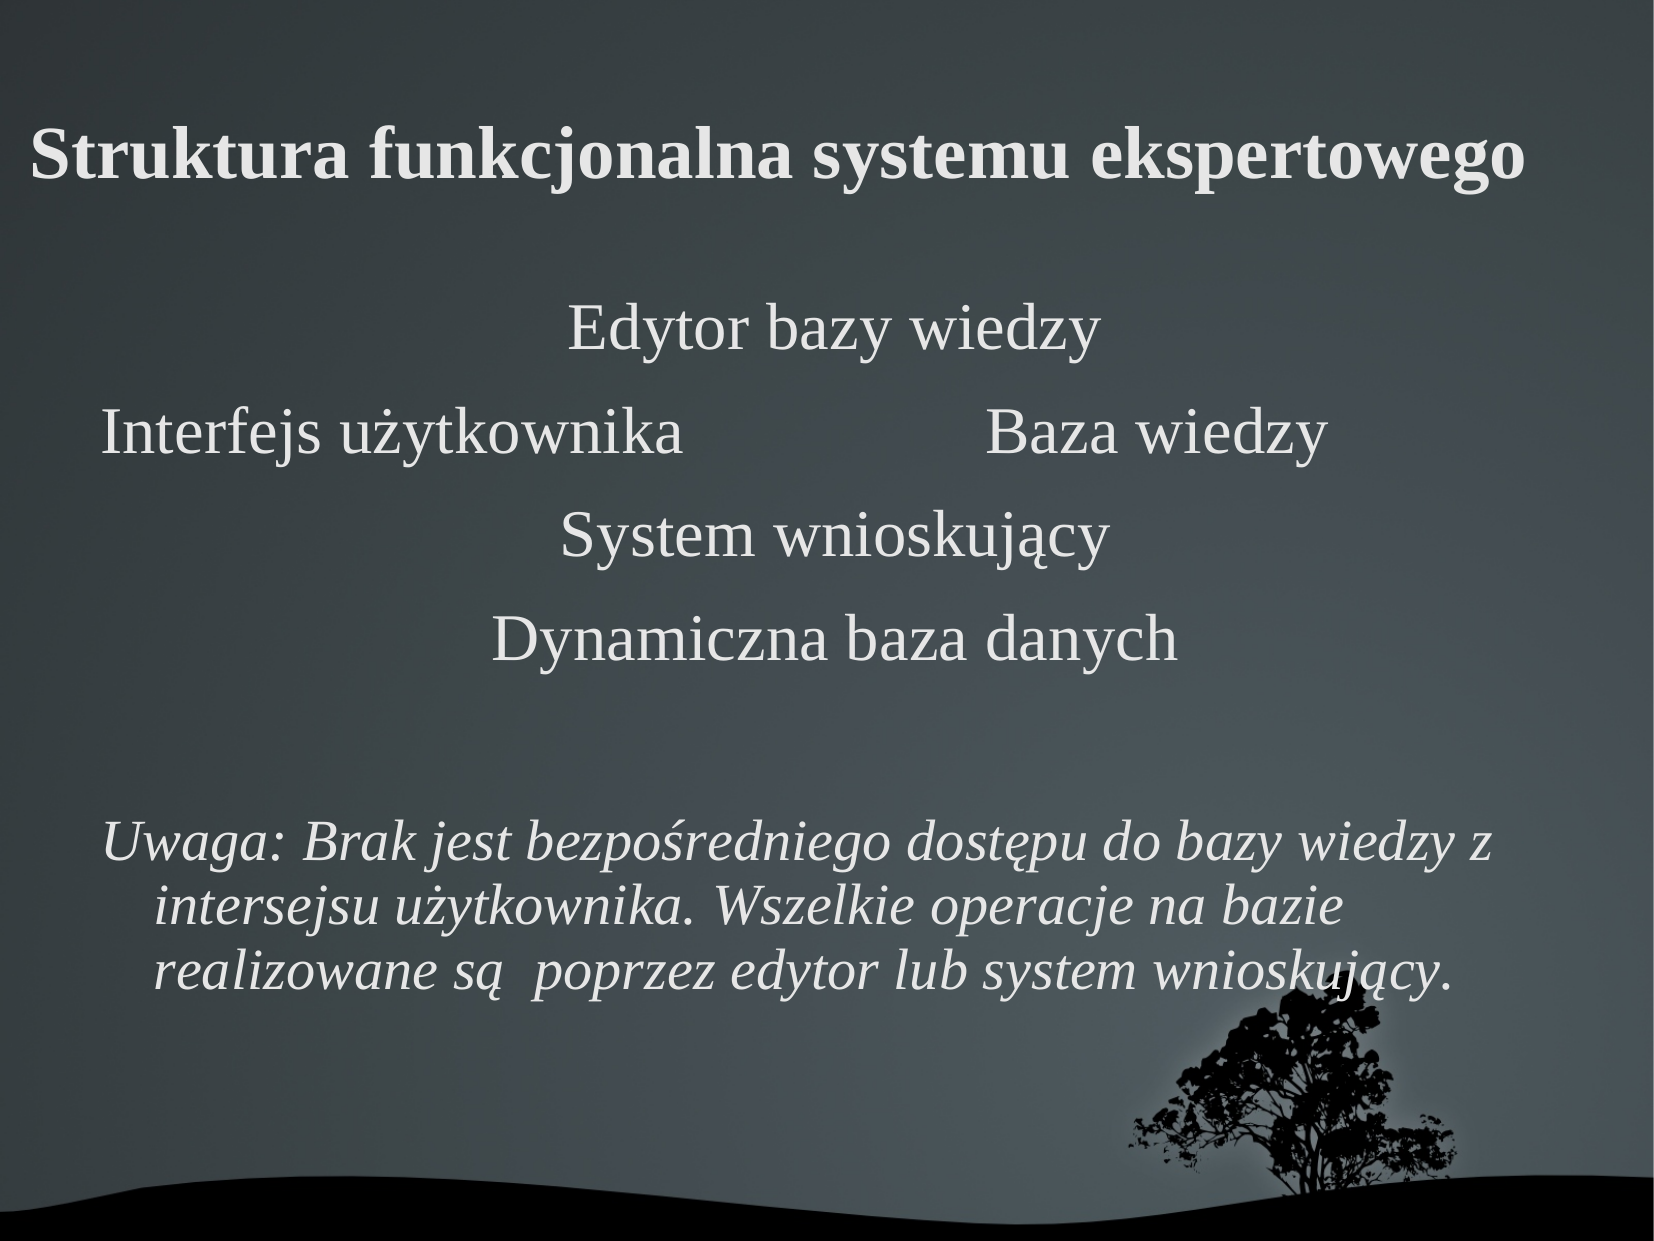

# Struktura funkcjonalna systemu ekspertowego
Edytor bazy wiedzy
Interfejs użytkownika Baza wiedzy
System wnioskujący
Dynamiczna baza danych
Uwaga: Brak jest bezpośredniego dostępu do bazy wiedzy z intersejsu użytkownika. Wszelkie operacje na bazie realizowane są poprzez edytor lub system wnioskujący.